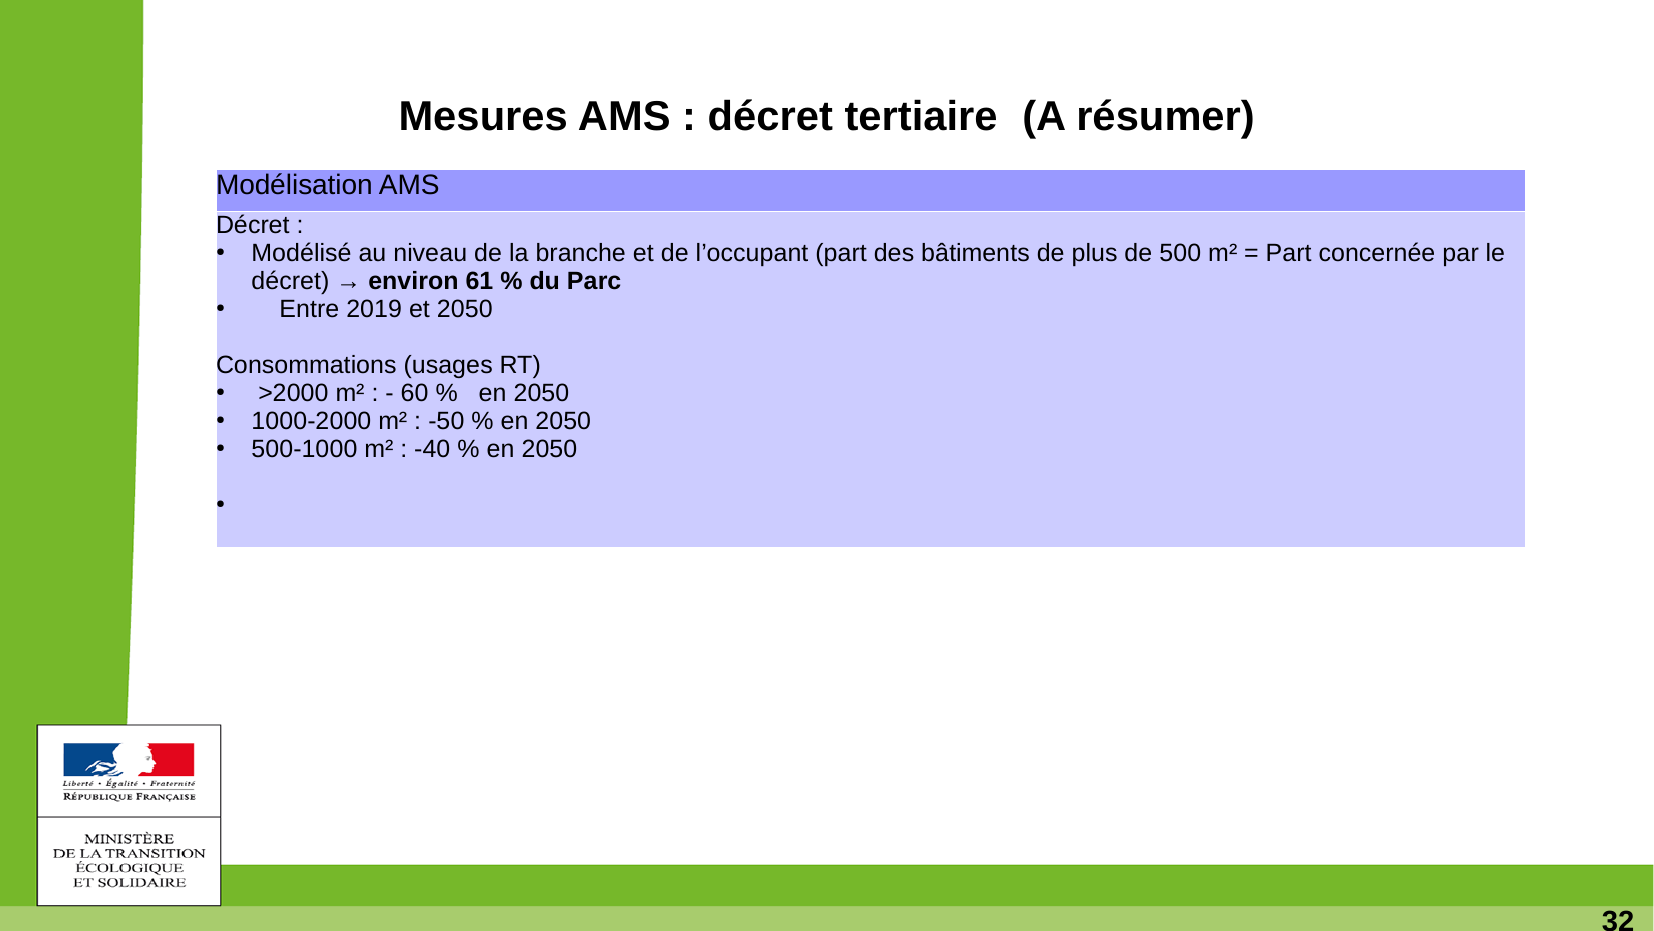

# Mesures AMS : décret tertiaire (A résumer)
| Modélisation AMS |
| --- |
| Décret : Modélisé au niveau de la branche et de l’occupant (part des bâtiments de plus de 500 m² = Part concernée par le décret) → environ 61 % du Parc Entre 2019 et 2050 Consommations (usages RT) >2000 m² : - 60 % en 2050 1000-2000 m² : -50 % en 2050 500-1000 m² : -40 % en 2050 |